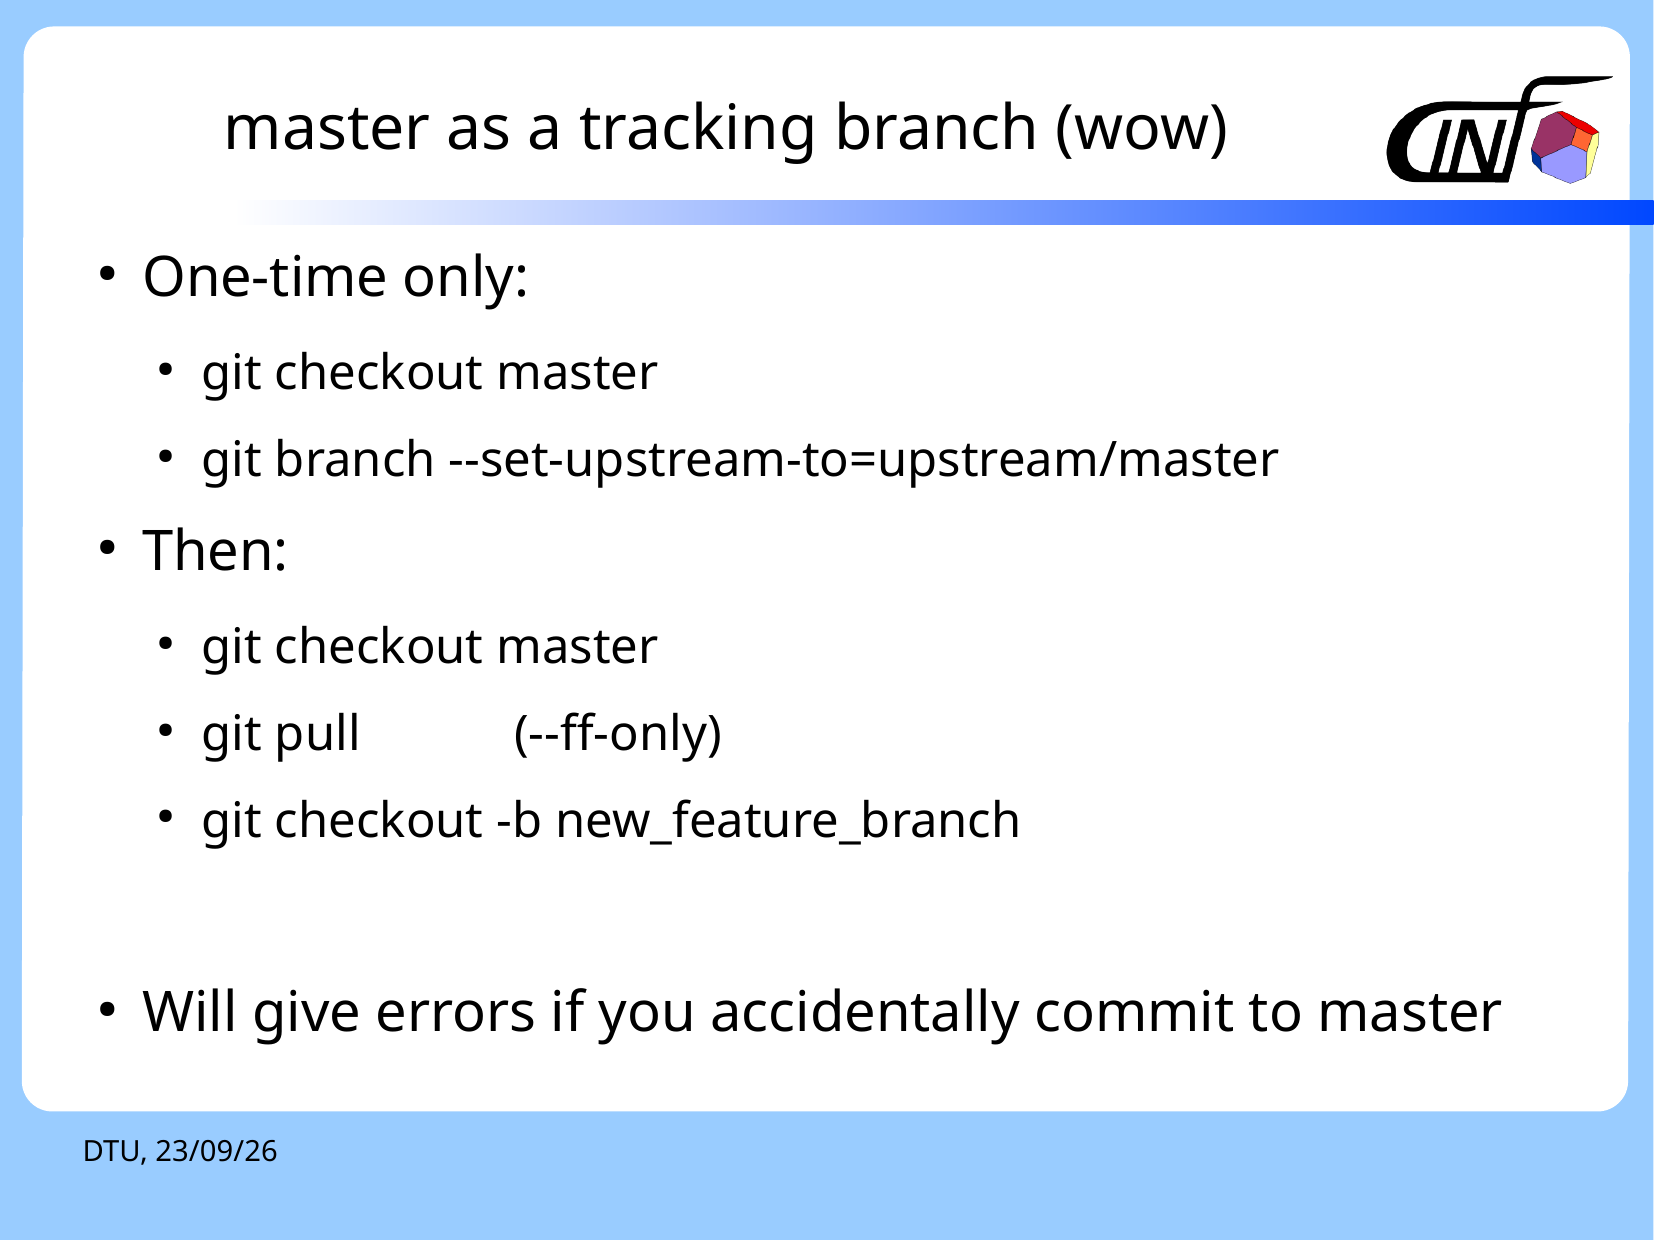

# master as a tracking branch (wow)
One-time only:
git checkout master
git branch --set-upstream-to=upstream/master
Then:
git checkout master
git pull (--ff-only)
git checkout -b new_feature_branch
Will give errors if you accidentally commit to master